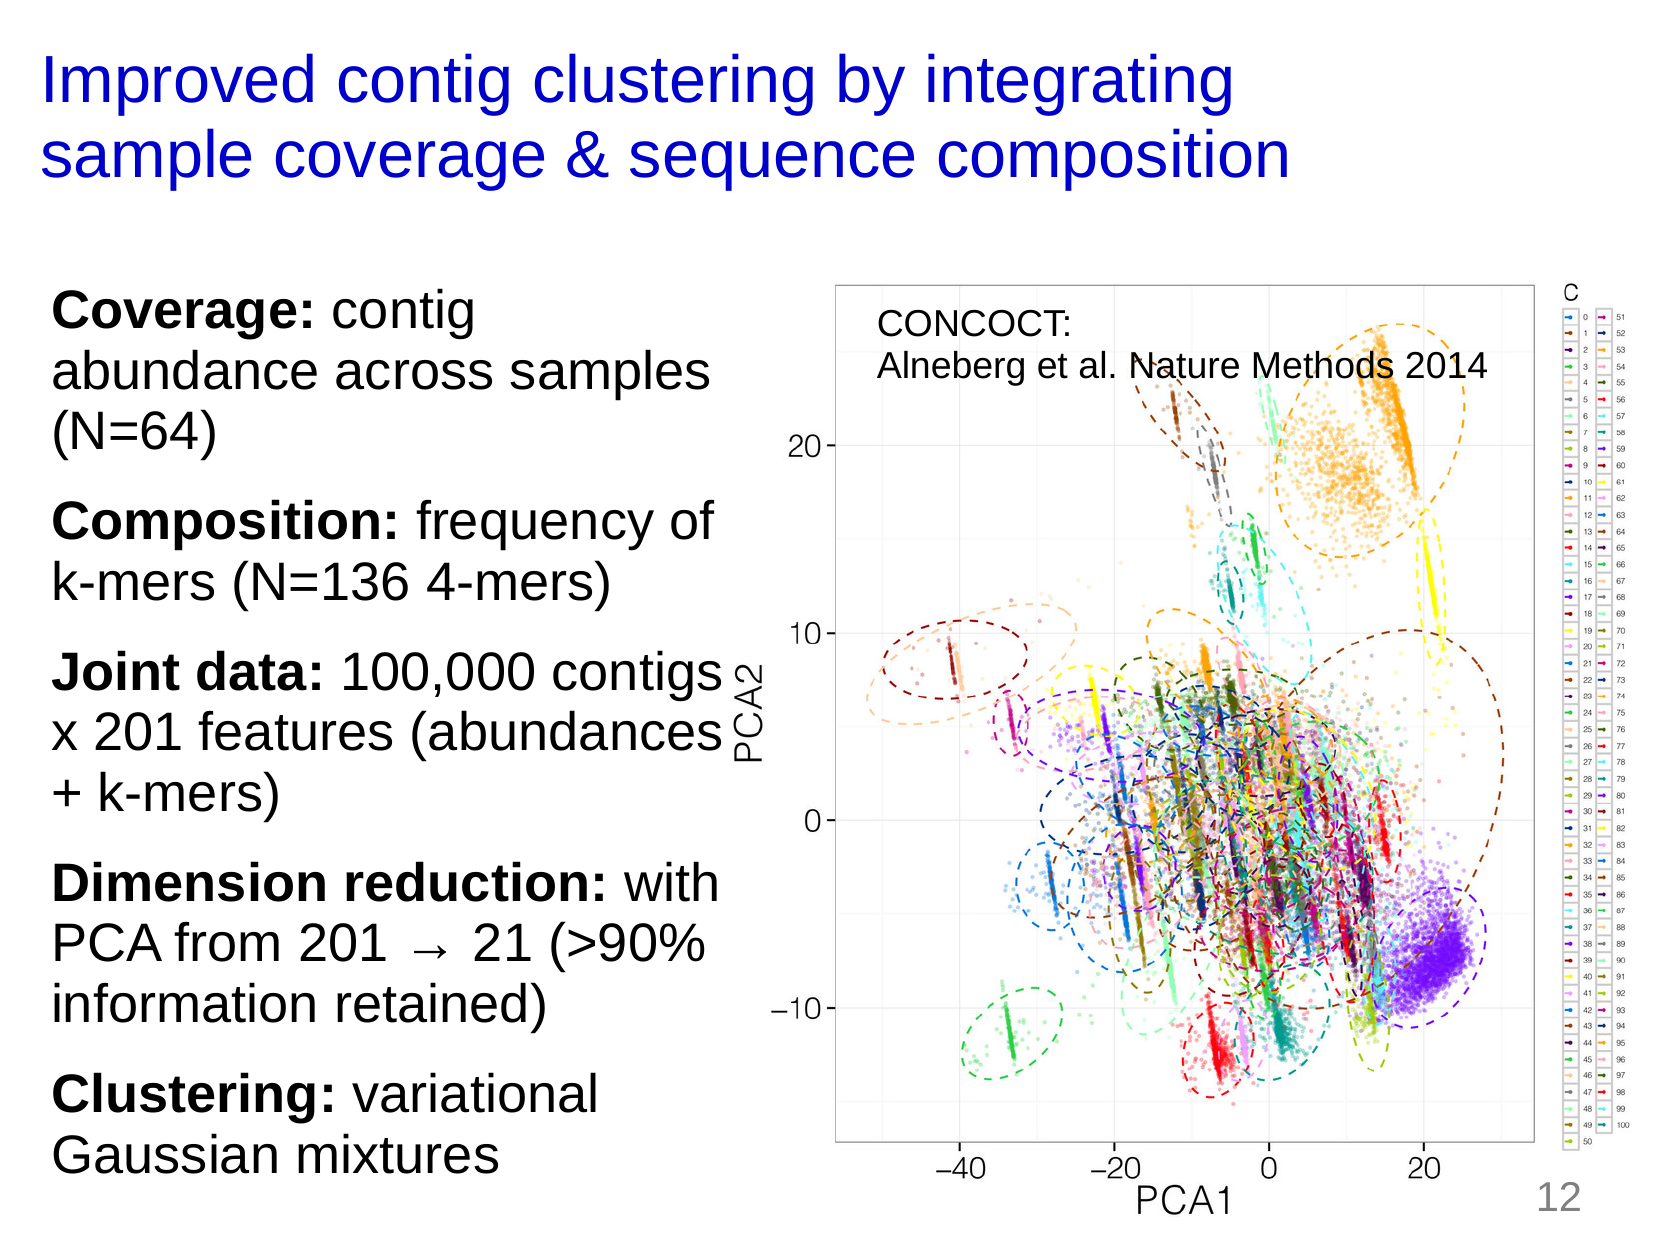

Improved contig clustering by integrating
sample coverage & sequence composition
Coverage: contig abundance across samples (N=64)
Composition: frequency of k-mers (N=136 4-mers)
Joint data: 100,000 contigs x 201 features (abundances + k-mers)
Dimension reduction: with PCA from 201 → 21 (>90% information retained)
Clustering: variational Gaussian mixtures
CONCOCT:
Alneberg et al. Nature Methods 2014